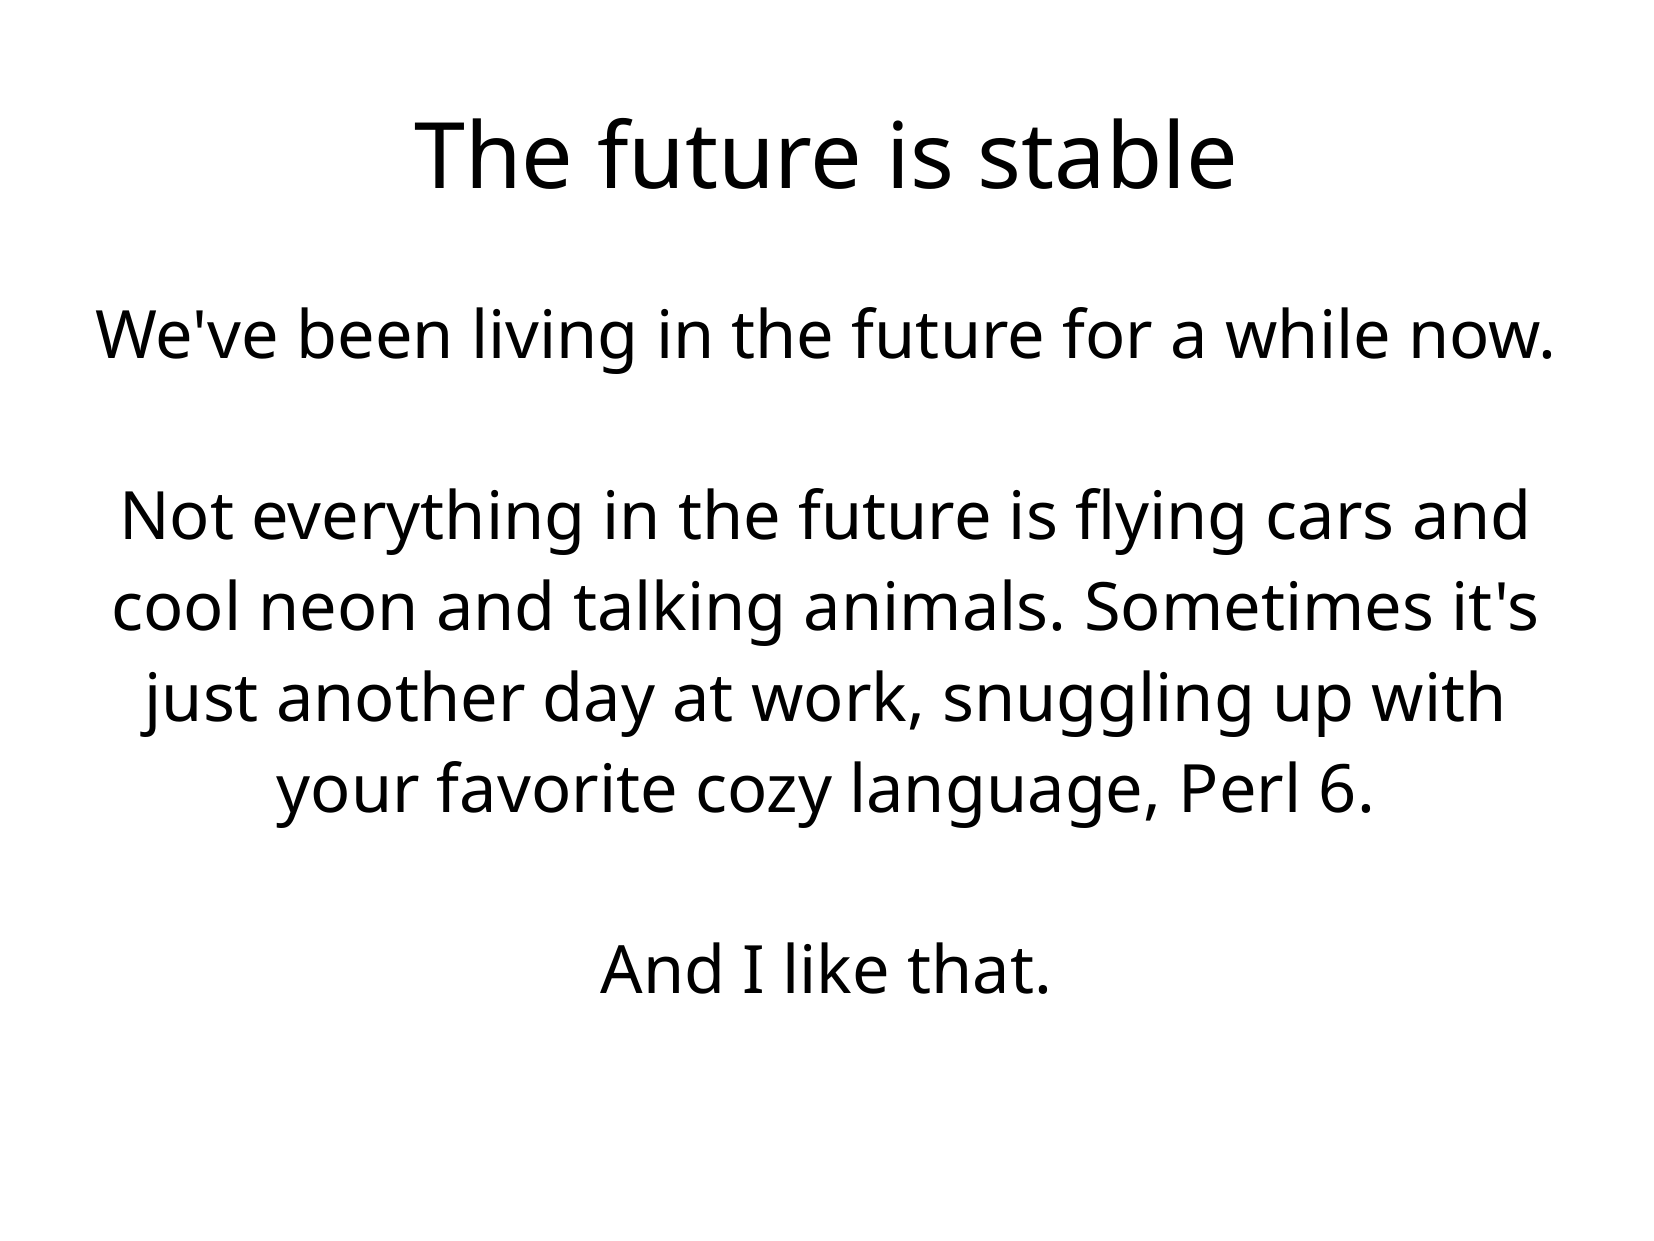

We've been living in the future for a while now.
Not everything in the future is flying cars and cool neon and talking animals. Sometimes it's just another day at work, snuggling up with your favorite cozy language, Perl 6.
And I like that.
# The future is stable